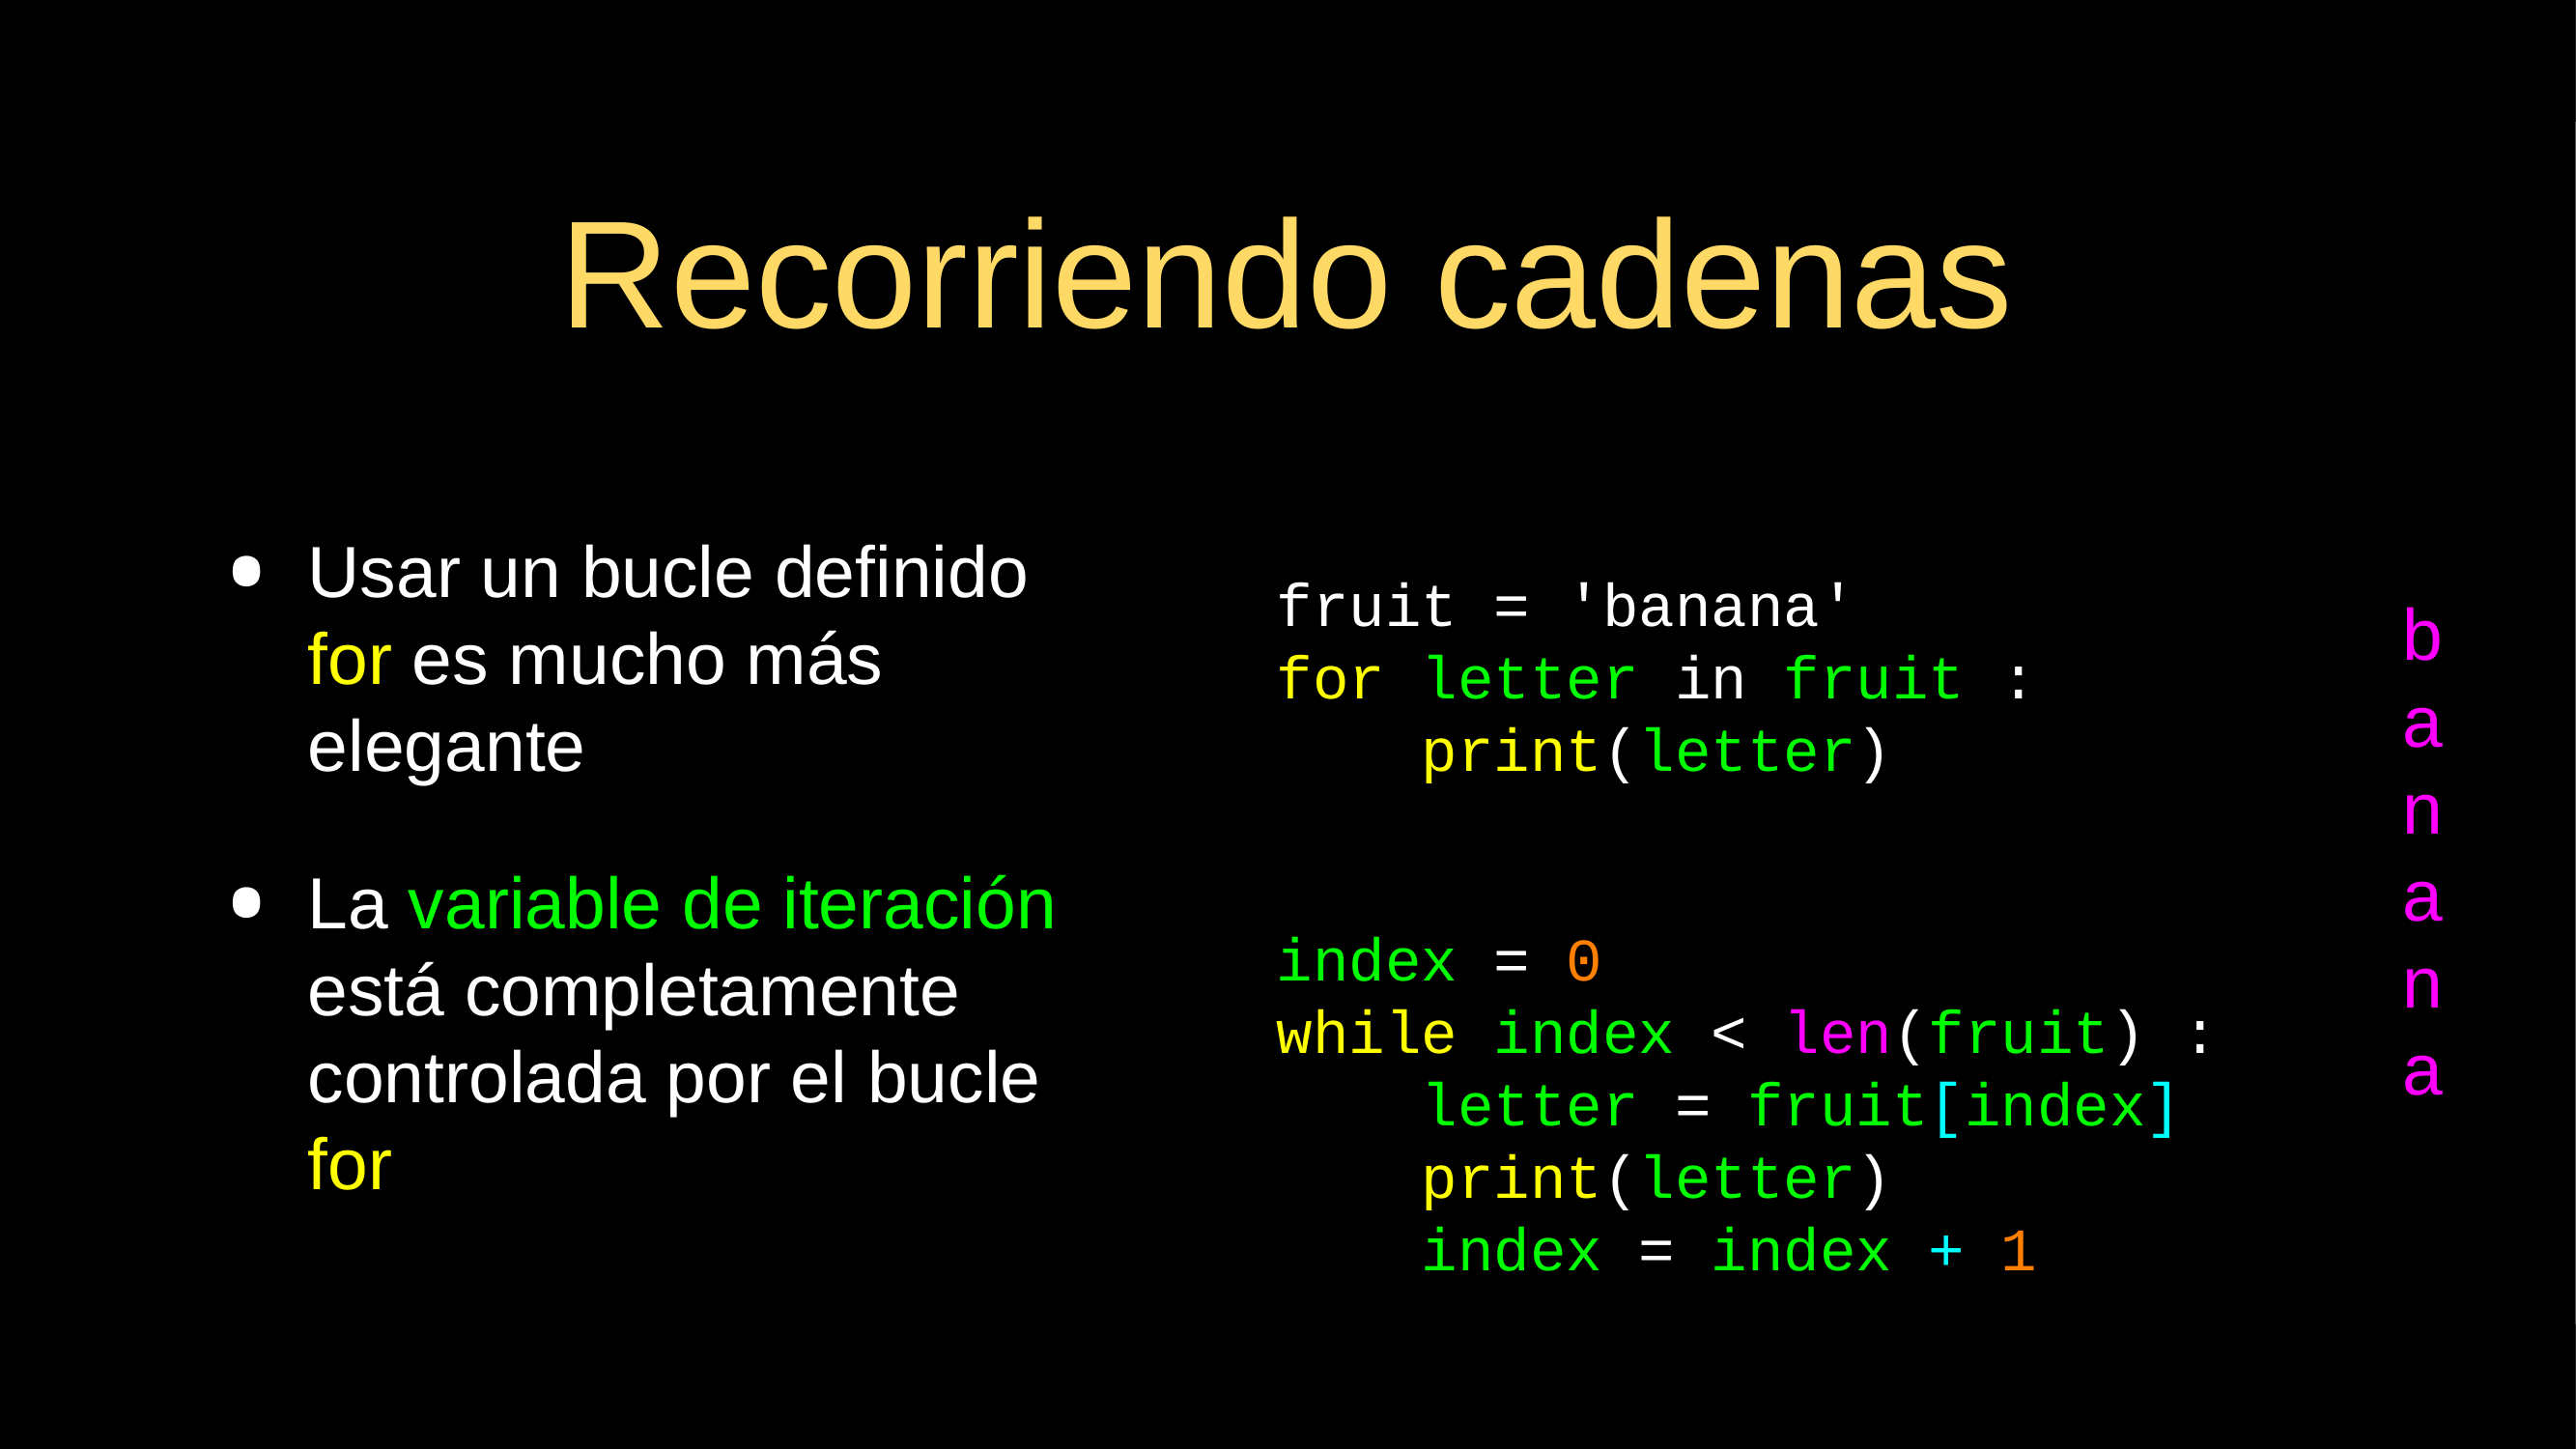

# Recorriendo cadenas
Usar un bucle definido for es mucho más elegante
La variable de iteración está completamente controlada por el bucle for
fruit = 'banana'
for letter in fruit :
 print(letter)
b
a
n
a
n
a
index = 0
while index < len(fruit) :
 letter = fruit[index]
 print(letter)
 index = index + 1